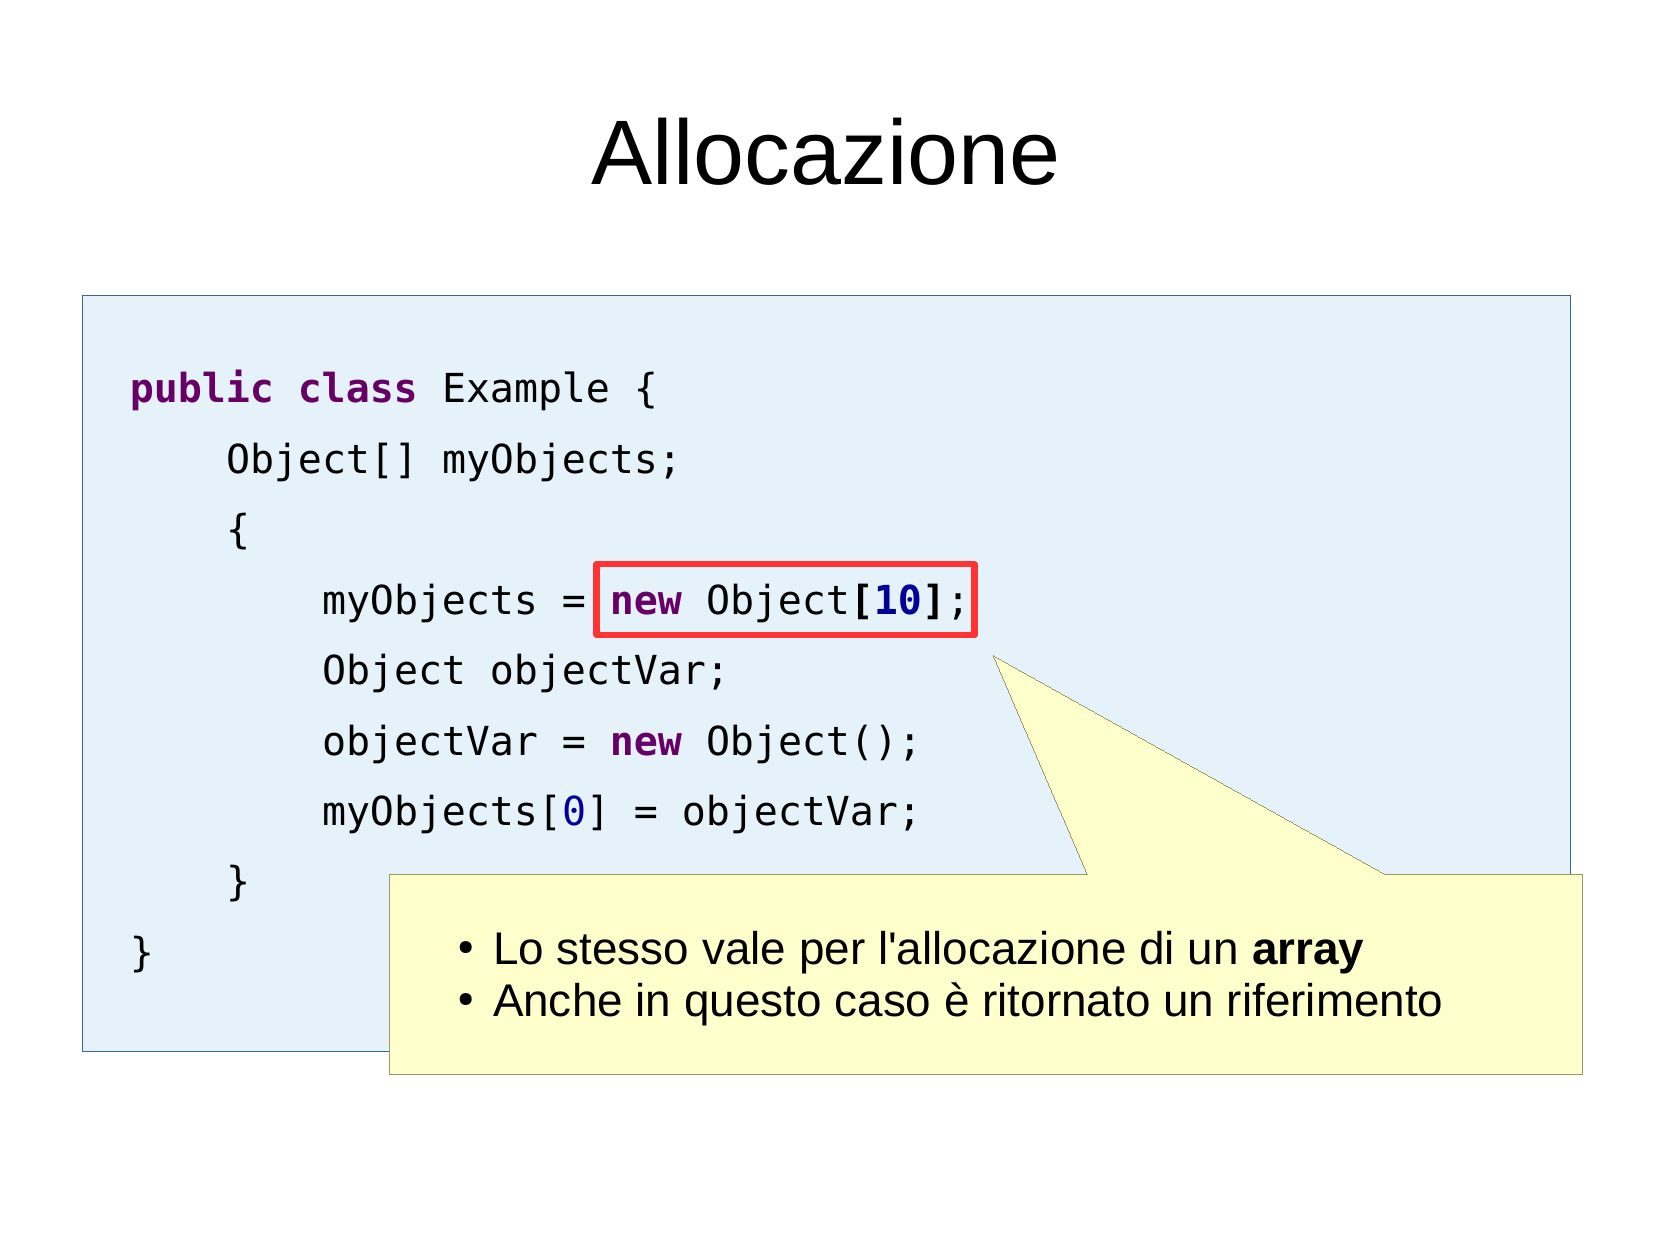

# Allocazione
public class Example {
 Object[] myObjects;
 {
 myObjects = new Object[10];
 Object objectVar;
 objectVar = new Object();
 myObjects[0] = objectVar;
 }
}
Lo stesso vale per l'allocazione di un array
Anche in questo caso è ritornato un riferimento